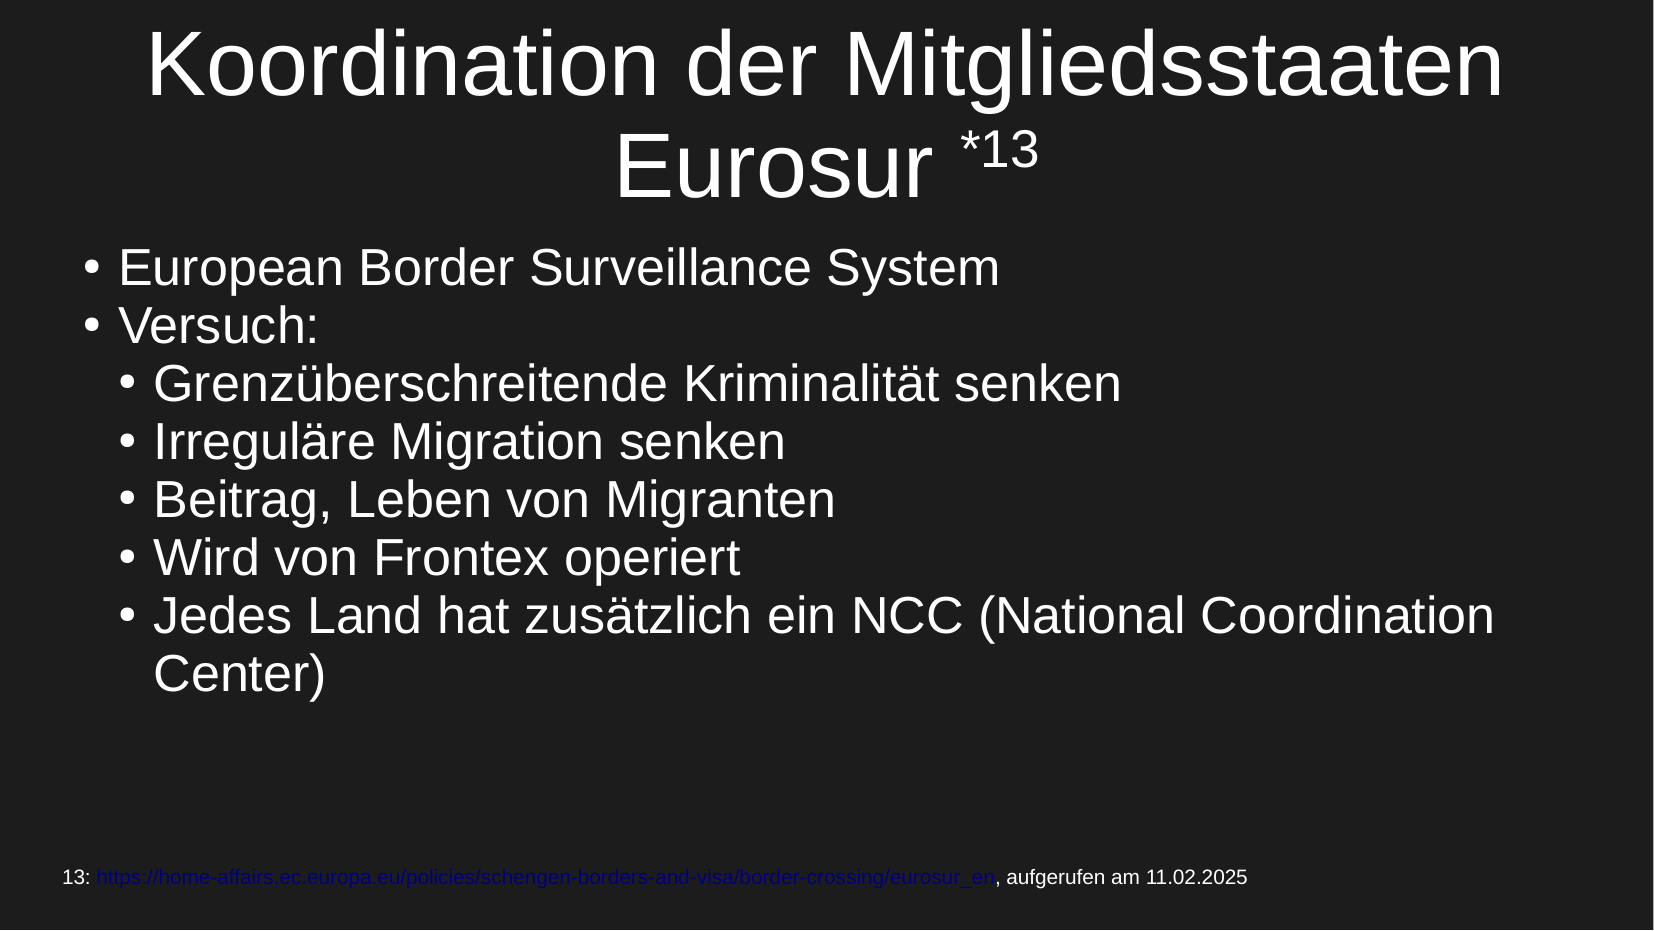

# Koordination der Mitgliedsstaaten Eurosur *13
European Border Surveillance System
Versuch:
Grenzüberschreitende Kriminalität senken
Irreguläre Migration senken
Beitrag, Leben von Migranten
Wird von Frontex operiert
Jedes Land hat zusätzlich ein NCC (National Coordination Center)
13: https://home-affairs.ec.europa.eu/policies/schengen-borders-and-visa/border-crossing/eurosur_en, aufgerufen am 11.02.2025